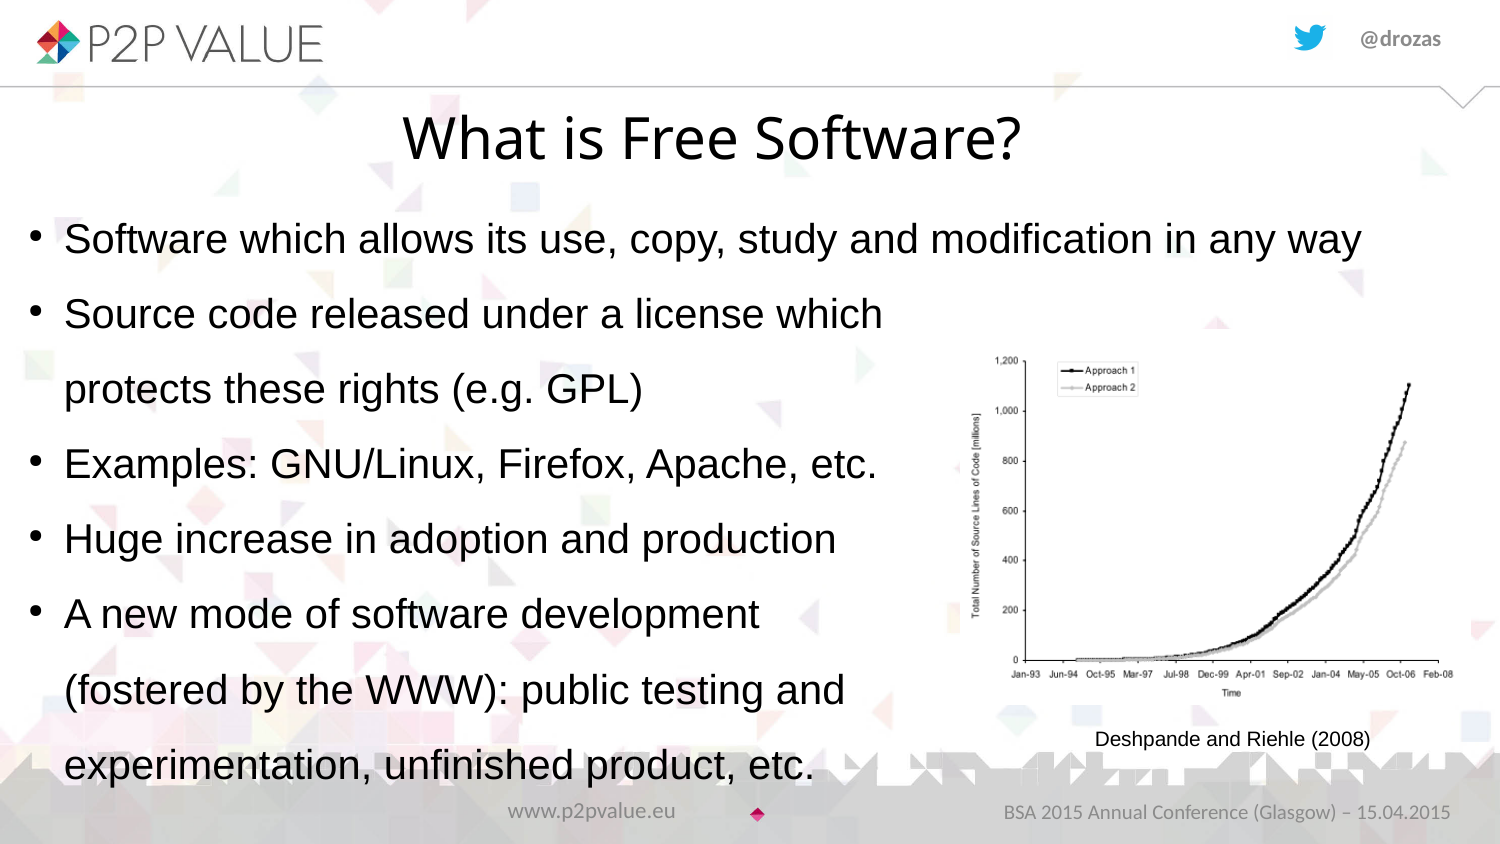

@drozas
# What is Free Software?
Software which allows its use, copy, study and modification in any way
Source code released under a license which
protects these rights (e.g. GPL)
Examples: GNU/Linux, Firefox, Apache, etc.
Huge increase in adoption and production
A new mode of software development
(fostered by the WWW): public testing and
experimentation, unfinished product, etc.
Deshpande and Riehle (2008)
BSA 2015 Annual Conference (Glasgow) – 15.04.2015
www.p2pvalue.eu